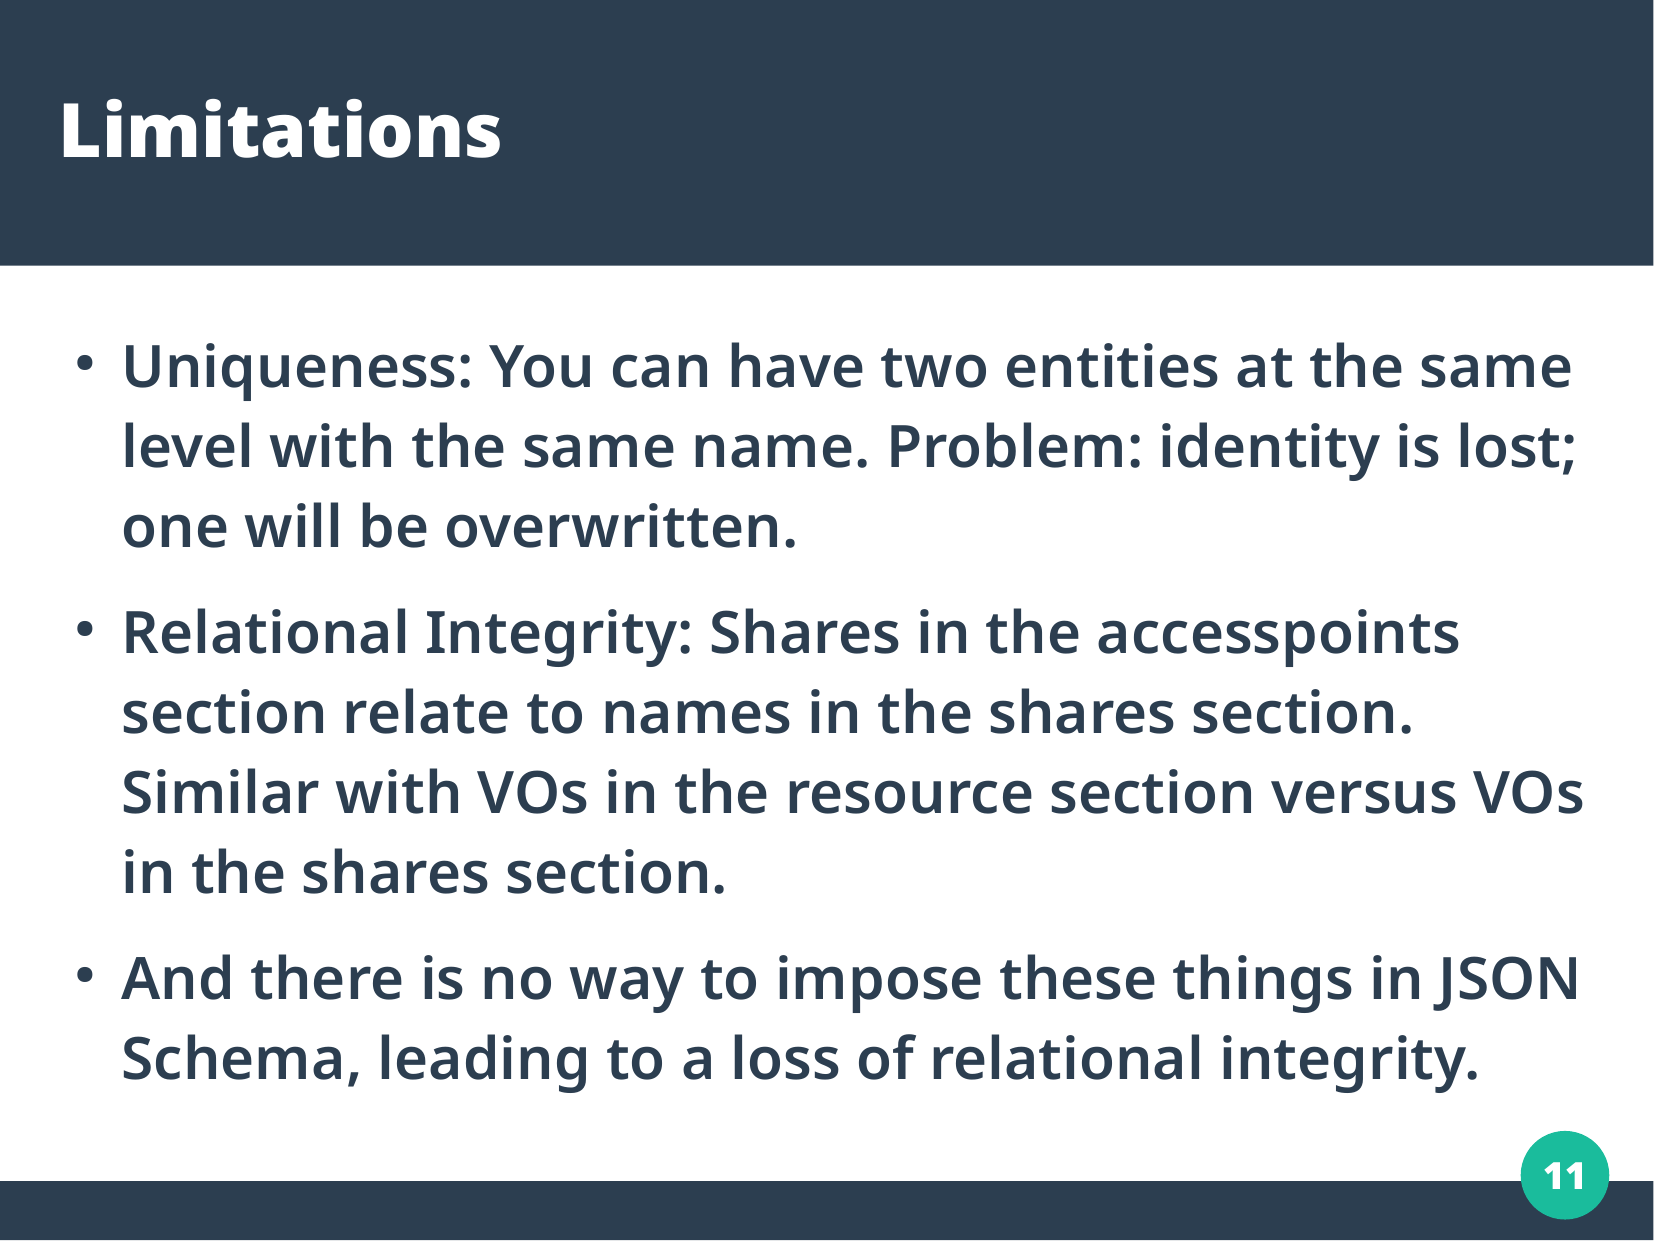

# Limitations
Uniqueness: You can have two entities at the same level with the same name. Problem: identity is lost; one will be overwritten.
Relational Integrity: Shares in the accesspoints section relate to names in the shares section. Similar with VOs in the resource section versus VOs in the shares section.
And there is no way to impose these things in JSON Schema, leading to a loss of relational integrity.
11